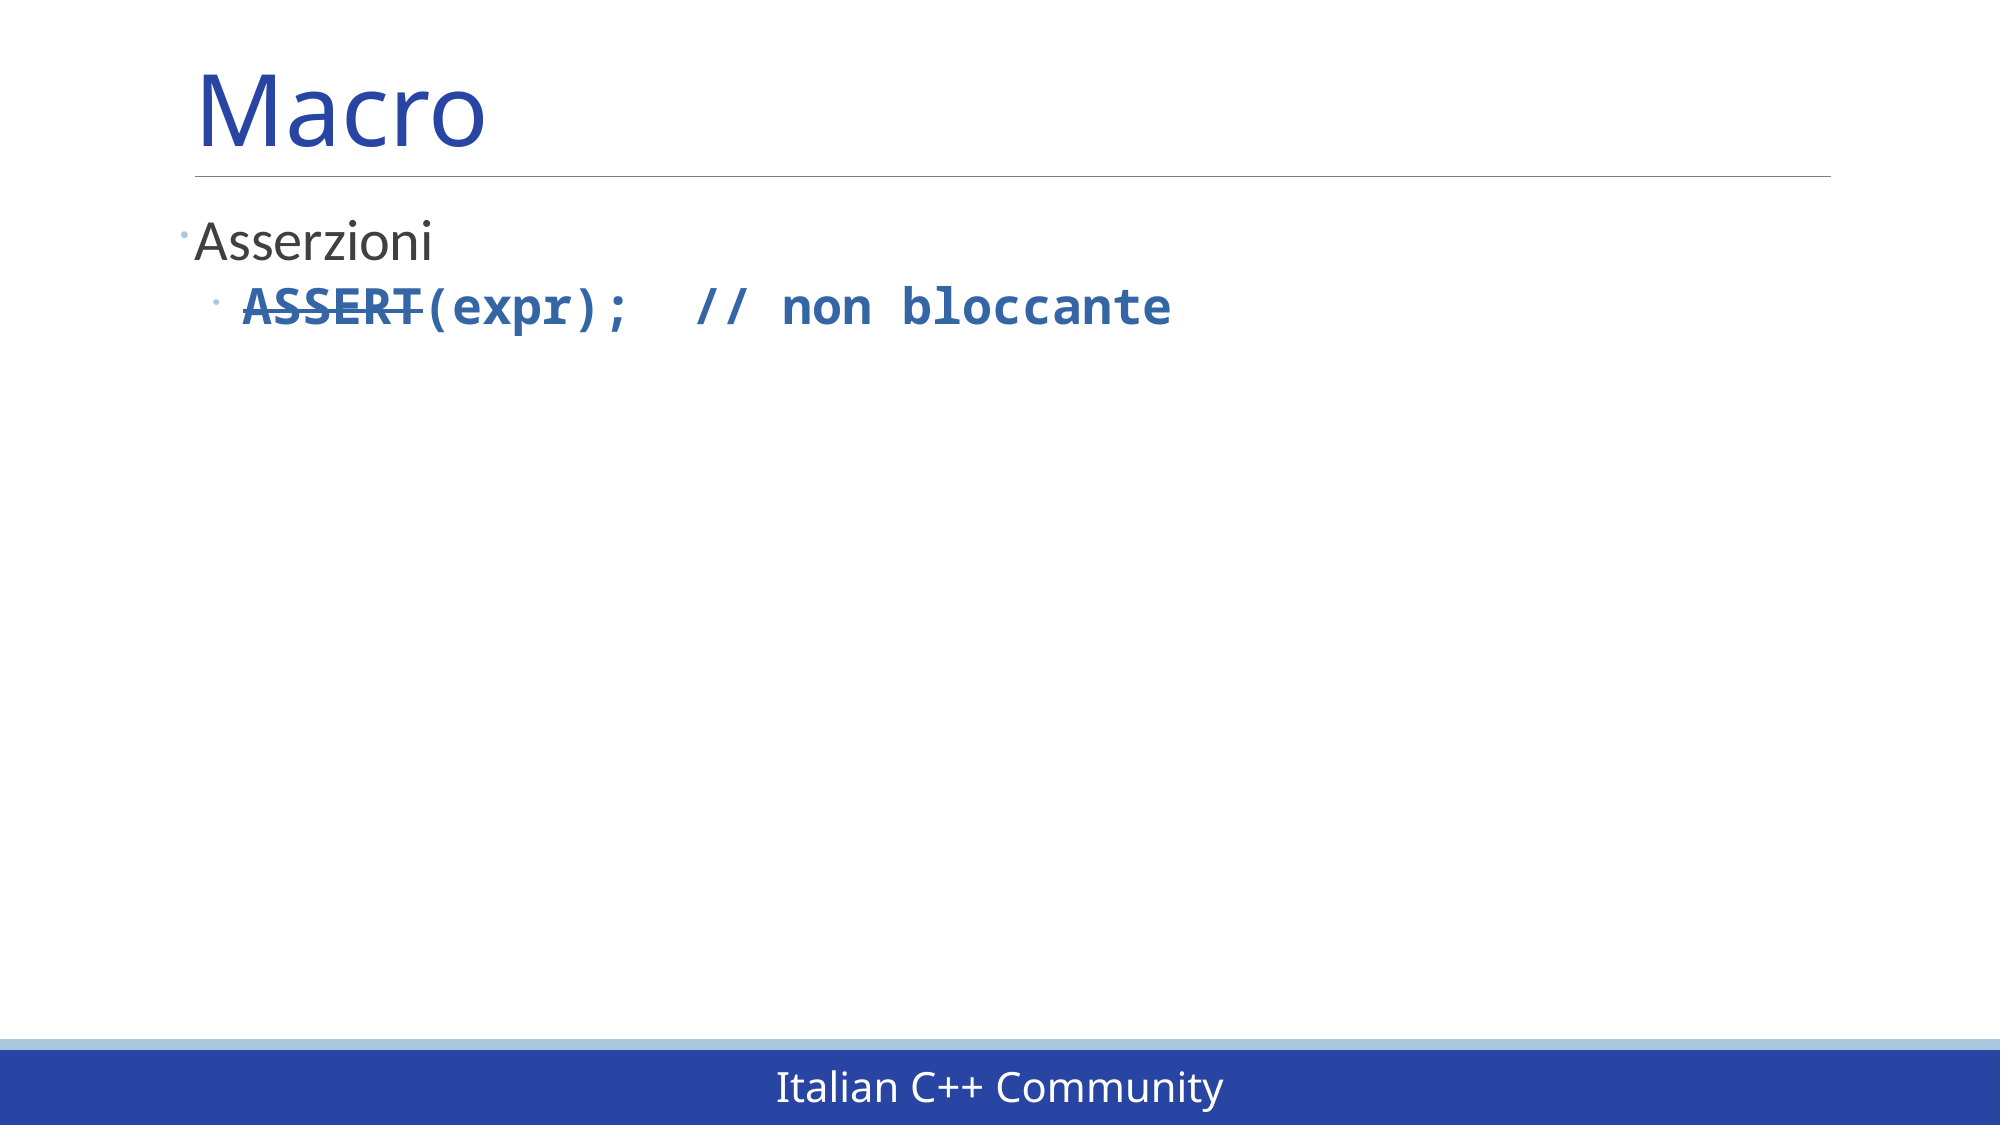

# Macro
Asserzioni
ASSERT(expr); // non bloccante